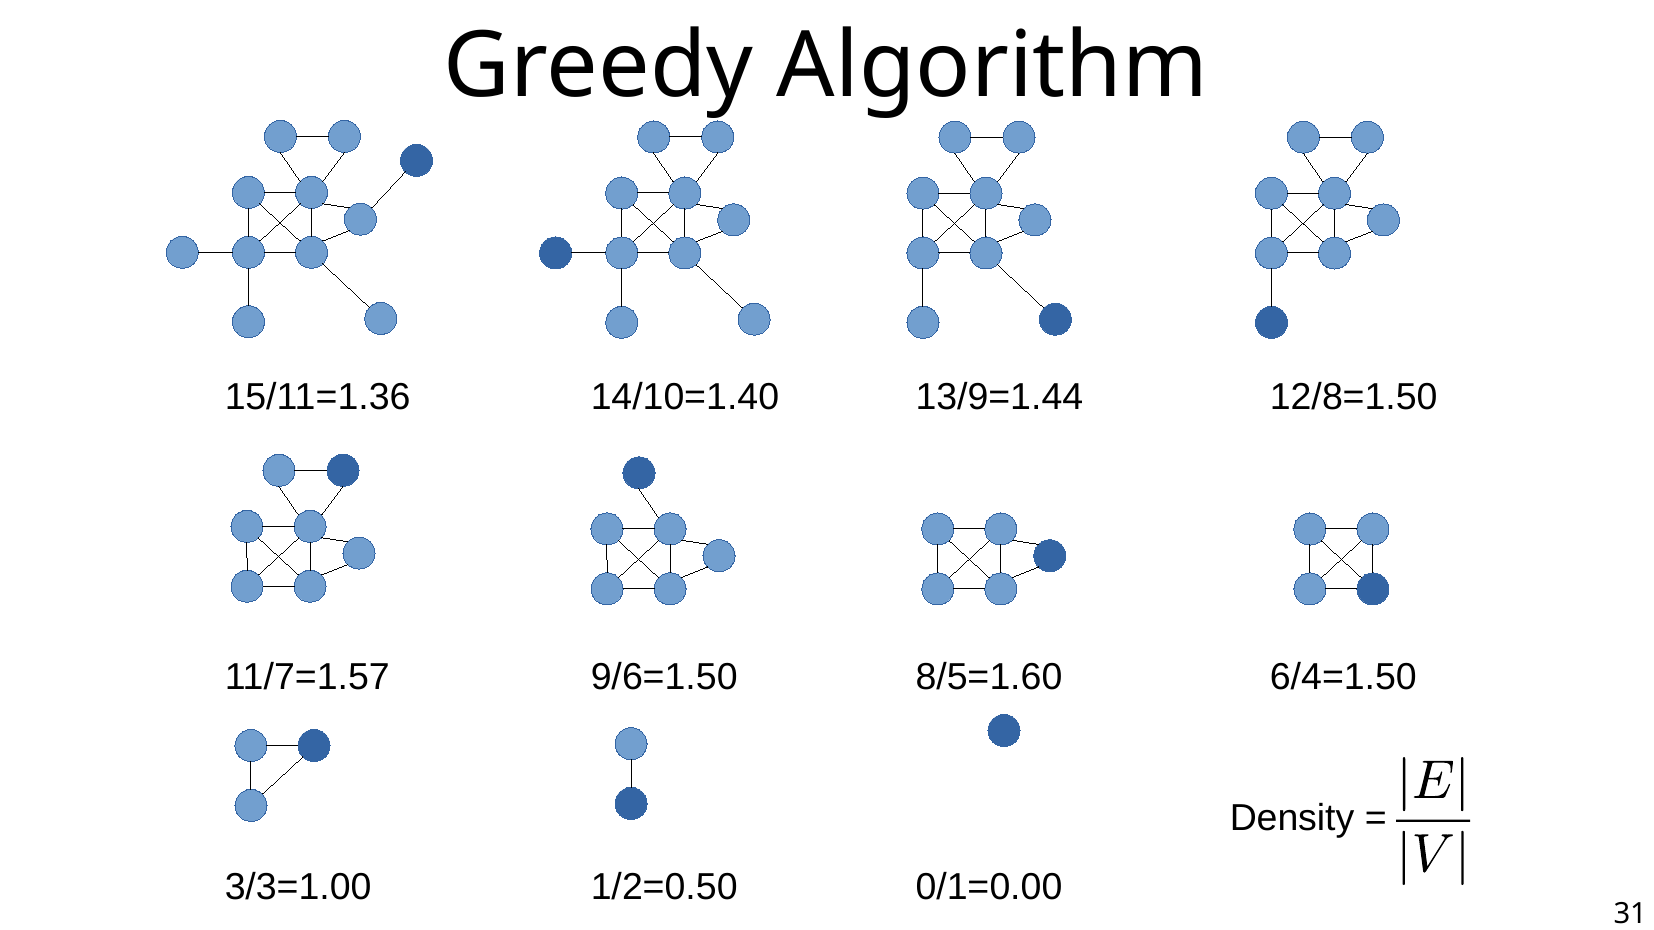

# Greedy Algorithm
15/11=1.36
14/10=1.40
13/9=1.44
12/8=1.50
11/7=1.57
9/6=1.50
8/5=1.60
6/4=1.50
Density =
3/3=1.00
1/2=0.50
0/1=0.00
31